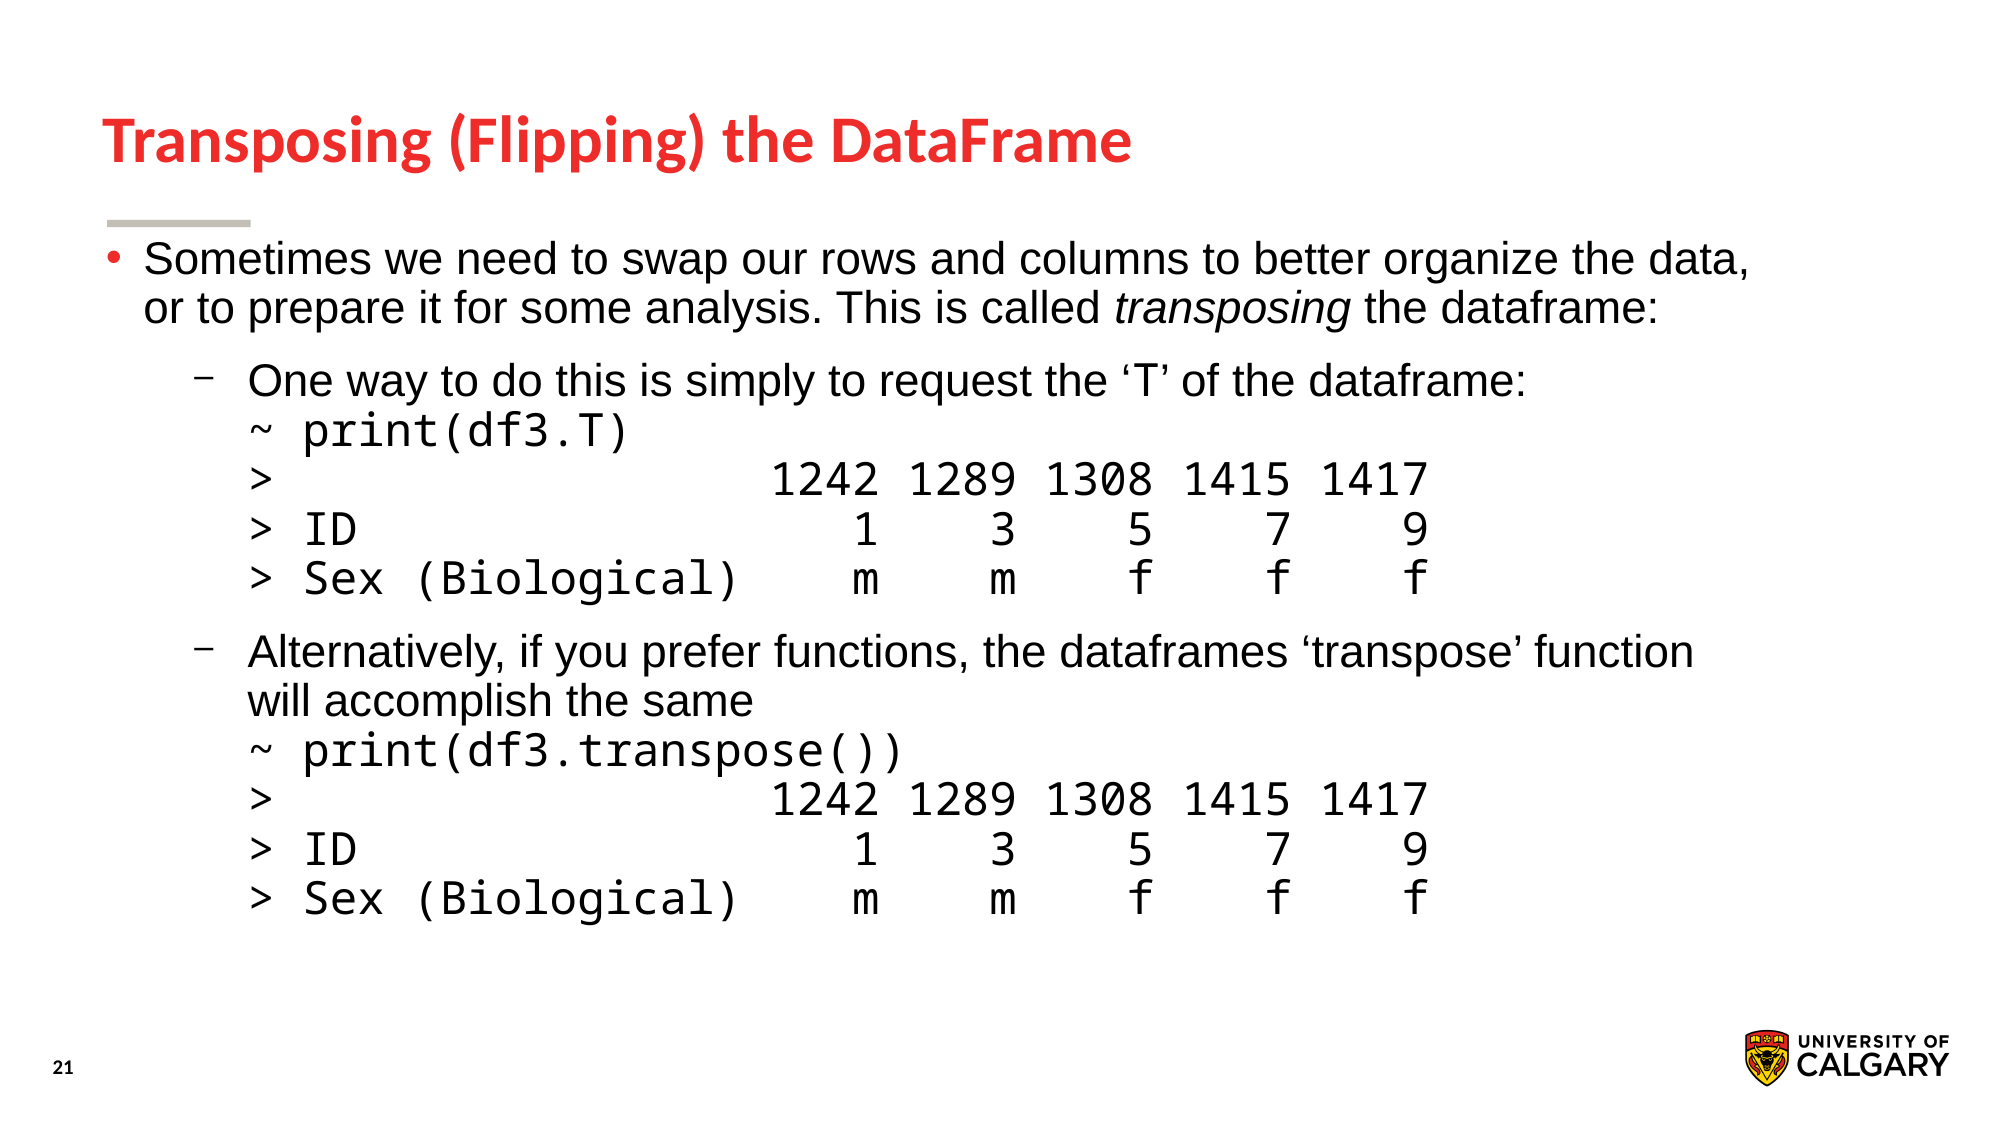

# Transposing (Flipping) the DataFrame
Sometimes we need to swap our rows and columns to better organize the data, or to prepare it for some analysis. This is called transposing the dataframe:
One way to do this is simply to request the ‘T’ of the dataframe:
~ print(df3.T)
> 1242 1289 1308 1415 1417
> ID 1 3 5 7 9
> Sex (Biological) m m f f f
Alternatively, if you prefer functions, the dataframes ‘transpose’ function will accomplish the same
~ print(df3.transpose())
> 1242 1289 1308 1415 1417
> ID 1 3 5 7 9
> Sex (Biological) m m f f f